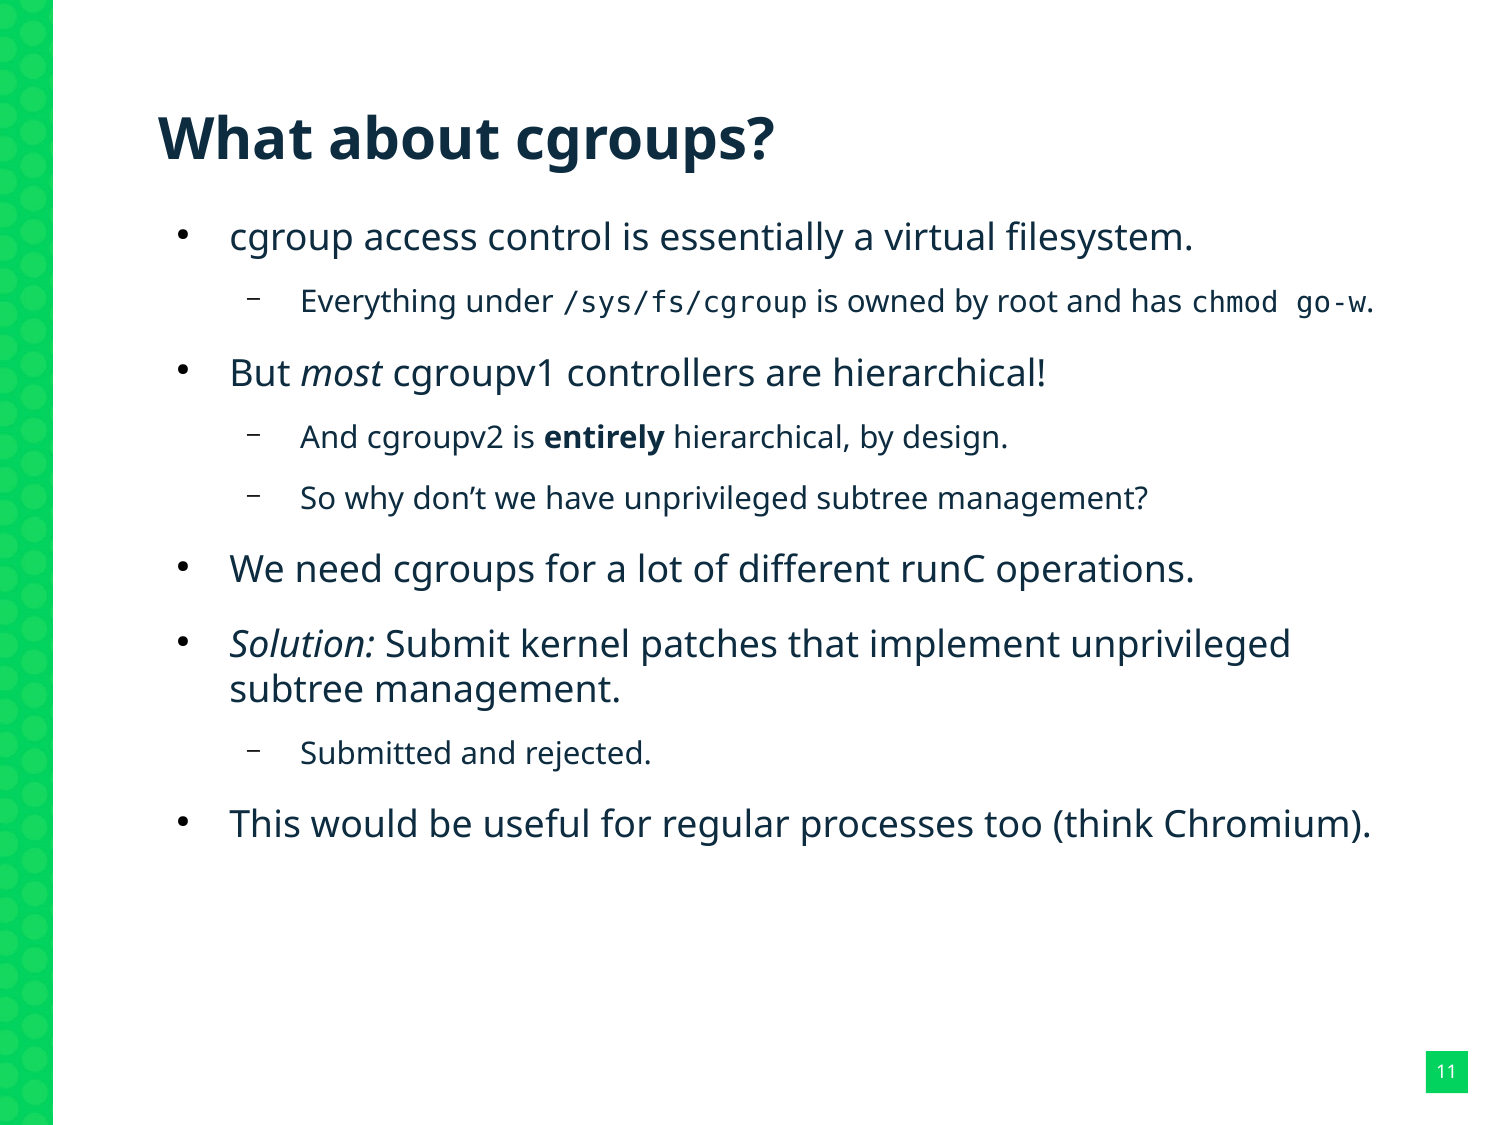

# What about cgroups?
cgroup access control is essentially a virtual filesystem.
Everything under /sys/fs/cgroup is owned by root and has chmod go-w.
But most cgroupv1 controllers are hierarchical!
And cgroupv2 is entirely hierarchical, by design.
So why don’t we have unprivileged subtree management?
We need cgroups for a lot of different runC operations.
Solution: Submit kernel patches that implement unprivileged subtree management.
Submitted and rejected.
This would be useful for regular processes too (think Chromium).